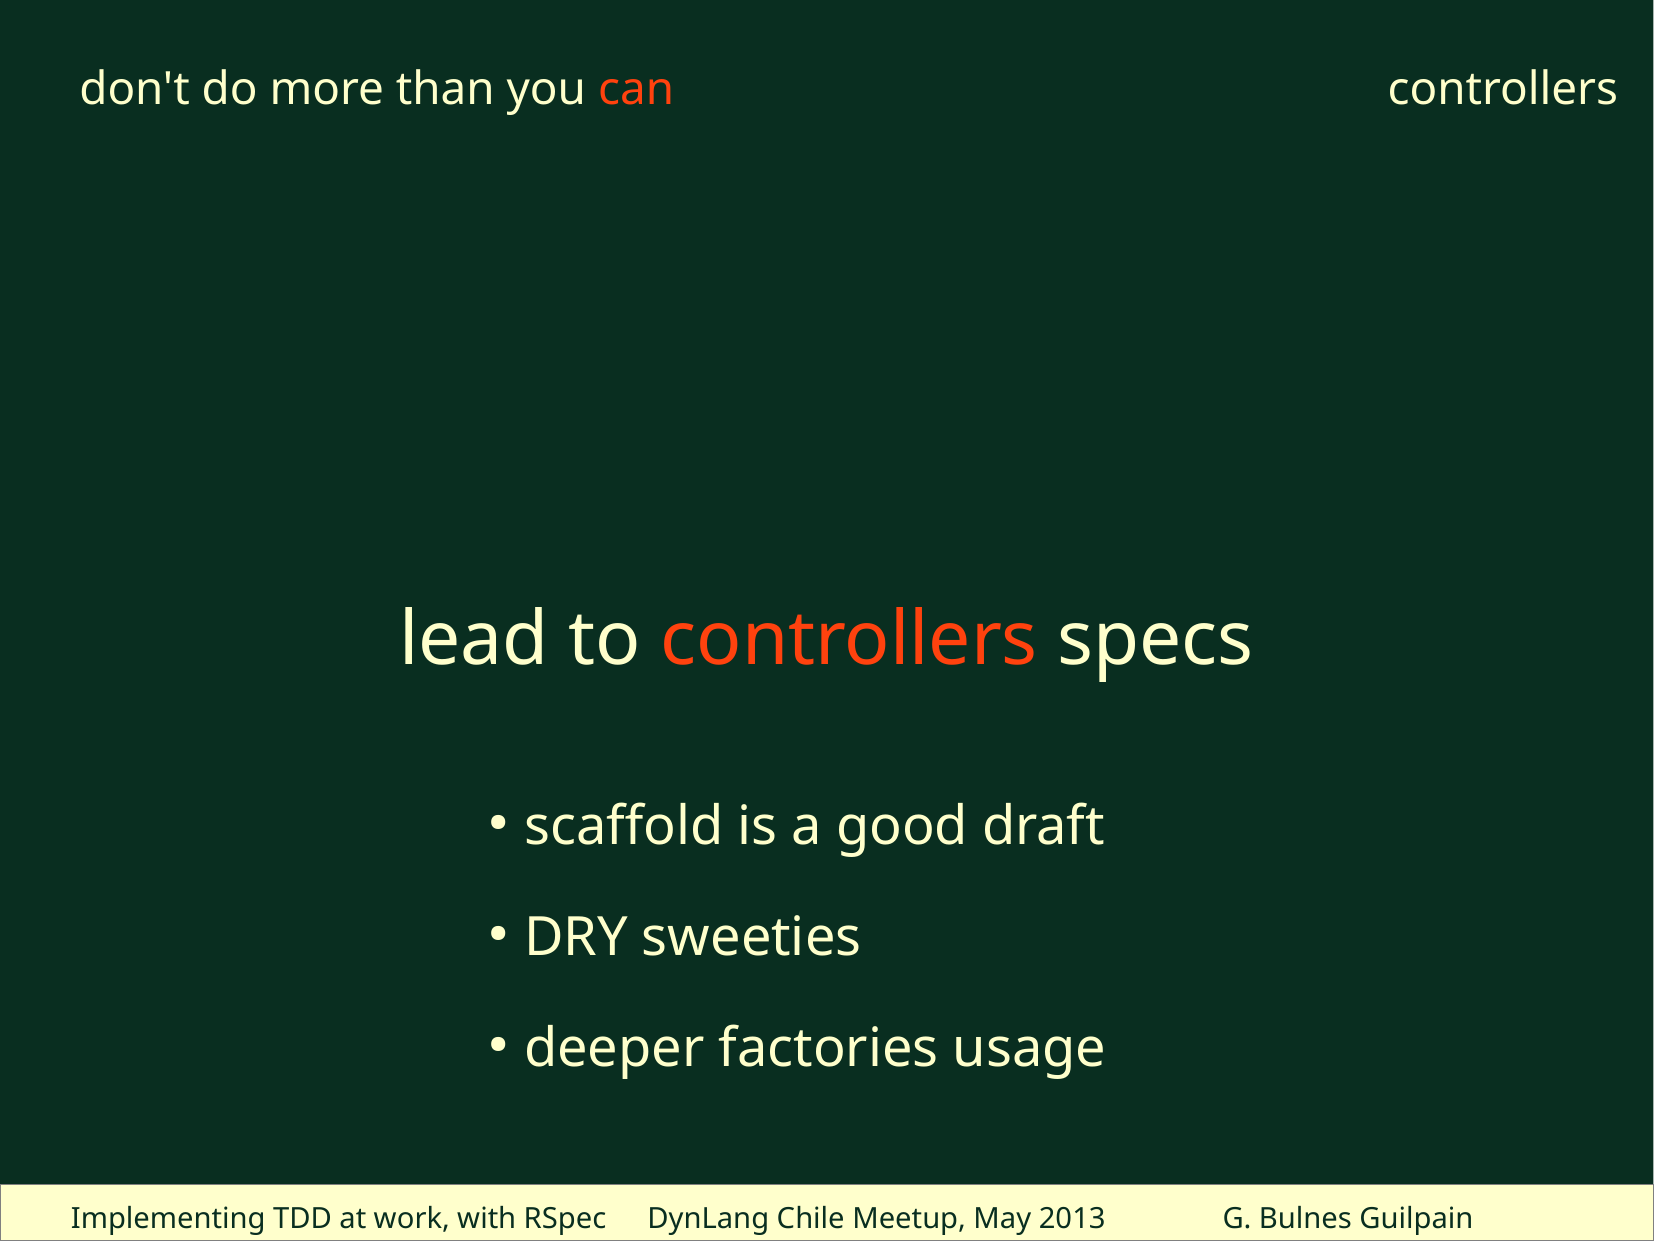

don't do more than you can
controllers
# lead to controllers specs
scaffold is a good draft
DRY sweeties
deeper factories usage
Implementing TDD at work, with RSpec
DynLang Chile Meetup, May 2013
G. Bulnes Guilpain